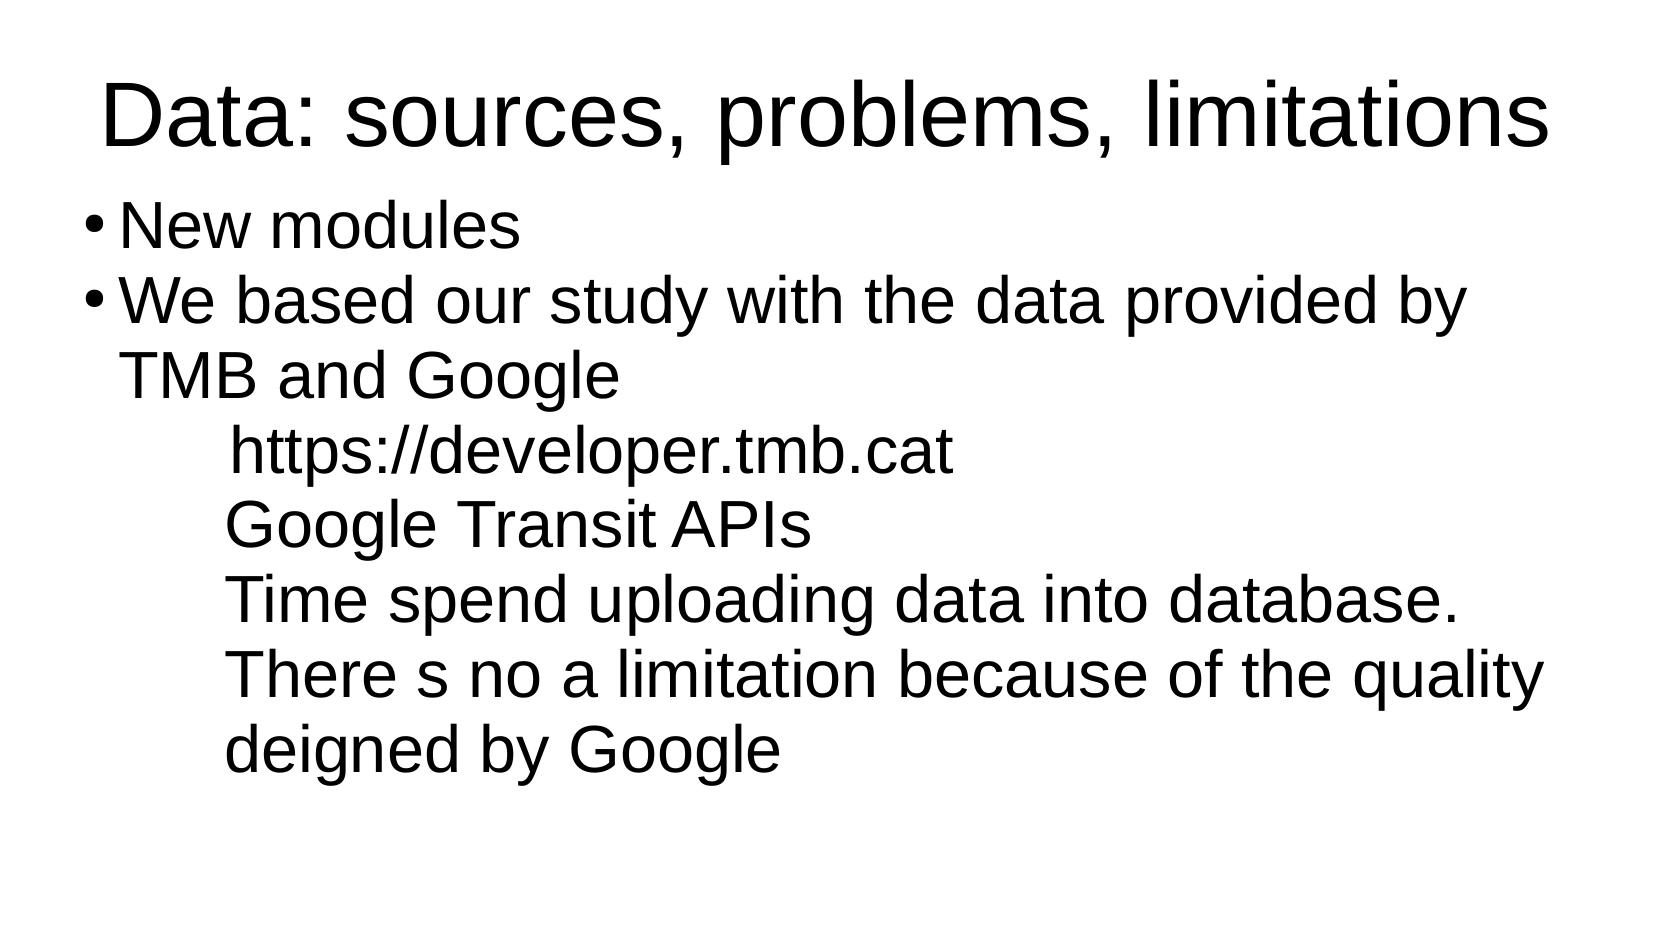

# Data: sources, problems, limitations
New modules
We based our study with the data provided by TMB and Google
 https://developer.tmb.cat
Google Transit APIs
Time spend uploading data into database.
There s no a limitation because of the quality deigned by Google